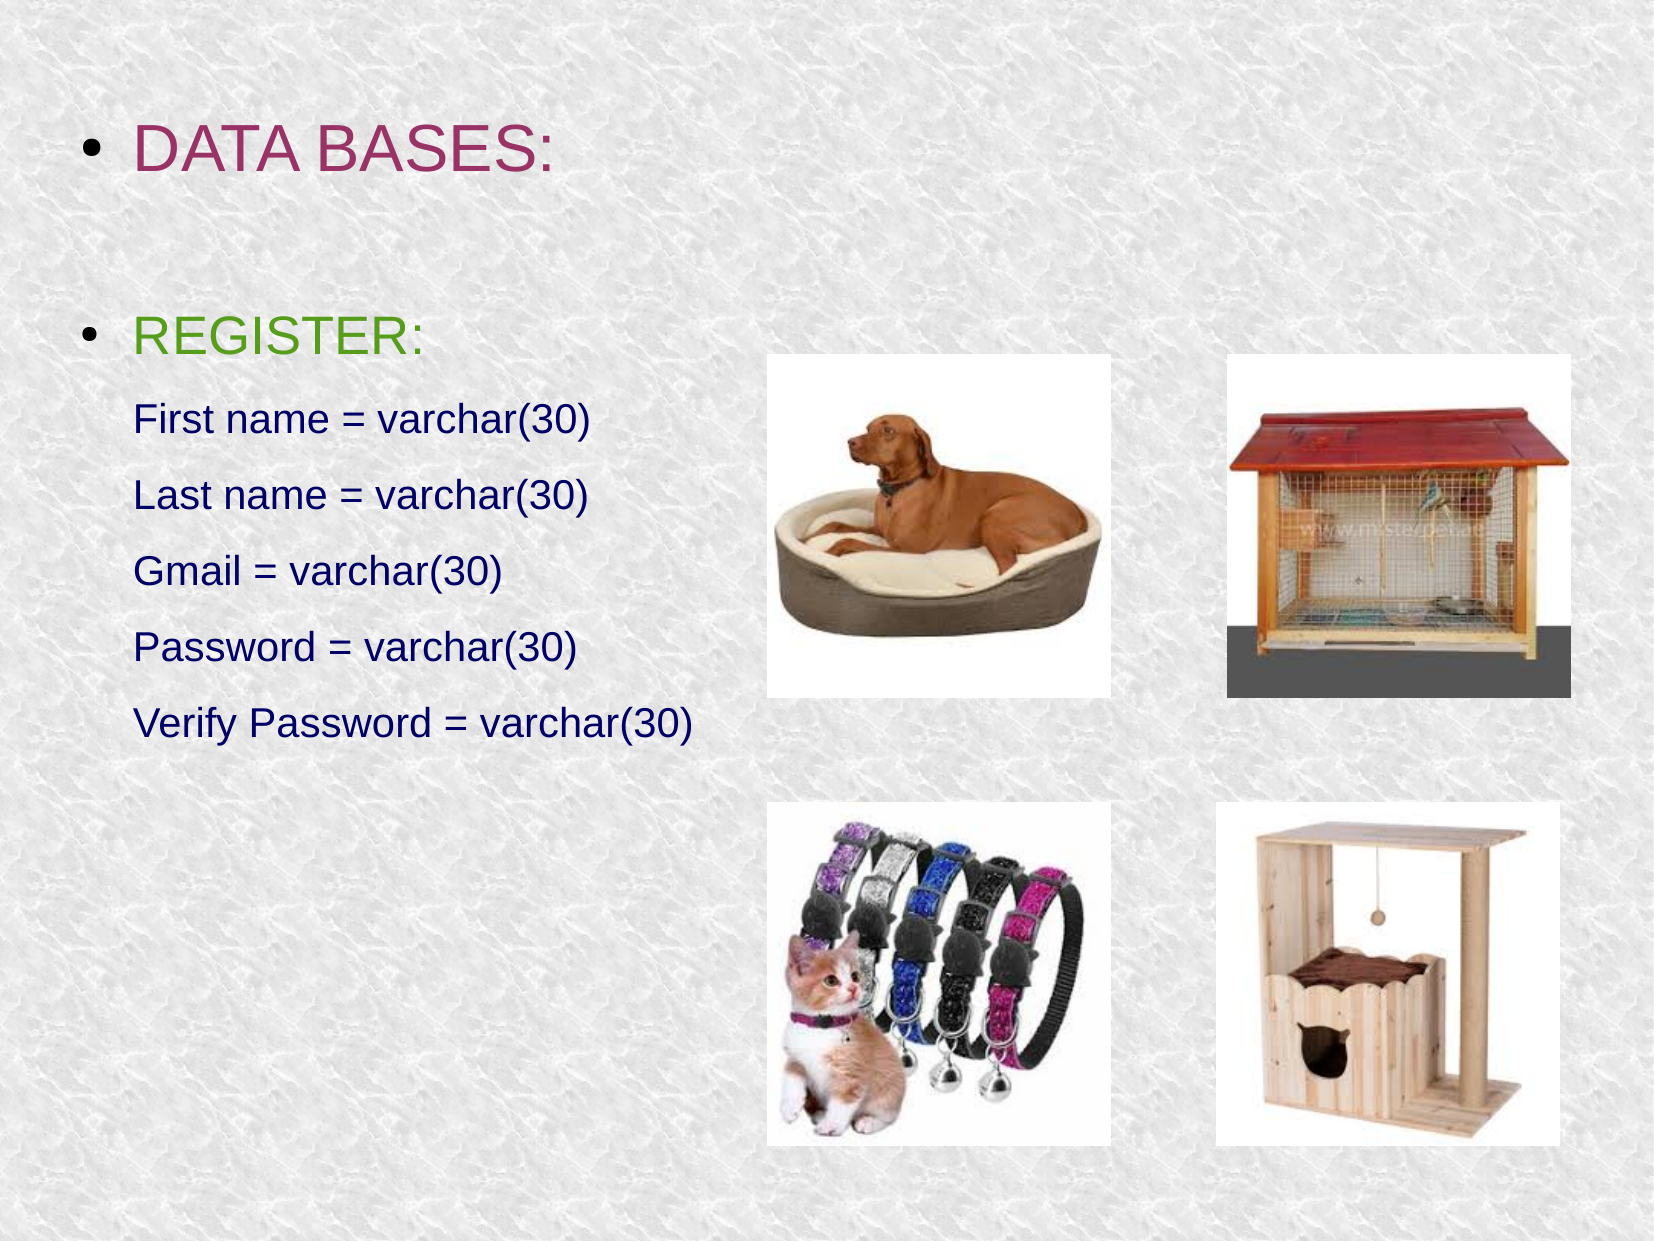

#
DATA BASES:
REGISTER:
First name = varchar(30)
Last name = varchar(30)
Gmail = varchar(30)
Password = varchar(30)
Verify Password = varchar(30)